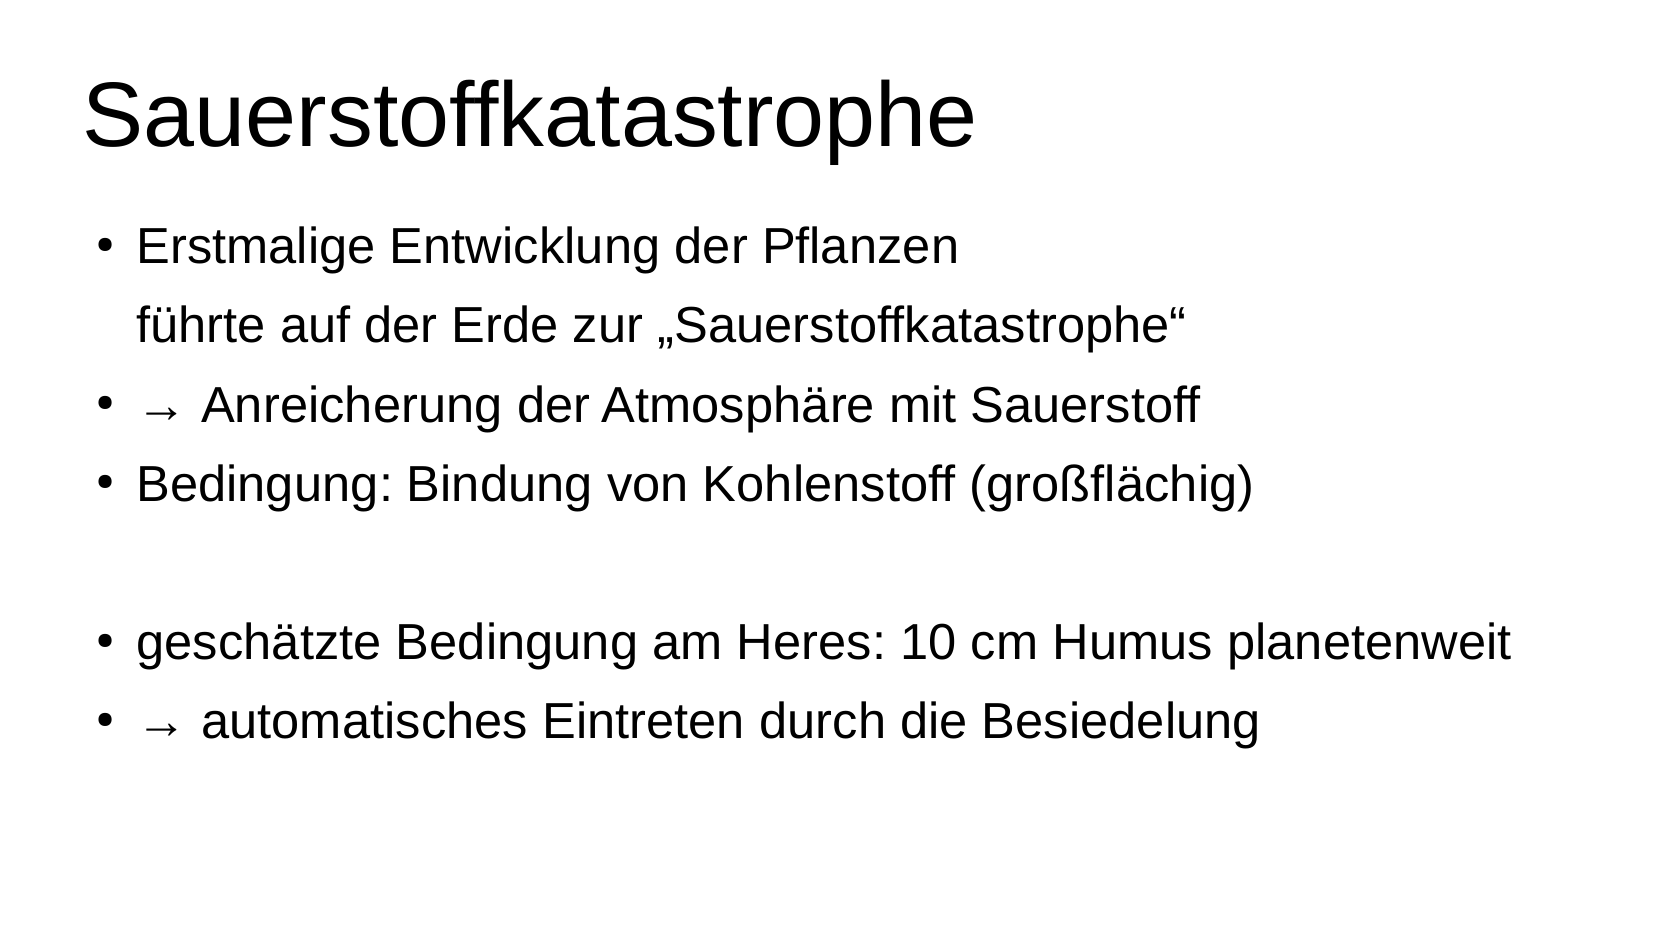

# Sauerstoffkatastrophe
Erstmalige Entwicklung der Pflanzen
führte auf der Erde zur „Sauerstoffkatastrophe“
→ Anreicherung der Atmosphäre mit Sauerstoff
Bedingung: Bindung von Kohlenstoff (großflächig)
geschätzte Bedingung am Heres: 10 cm Humus planetenweit
→ automatisches Eintreten durch die Besiedelung